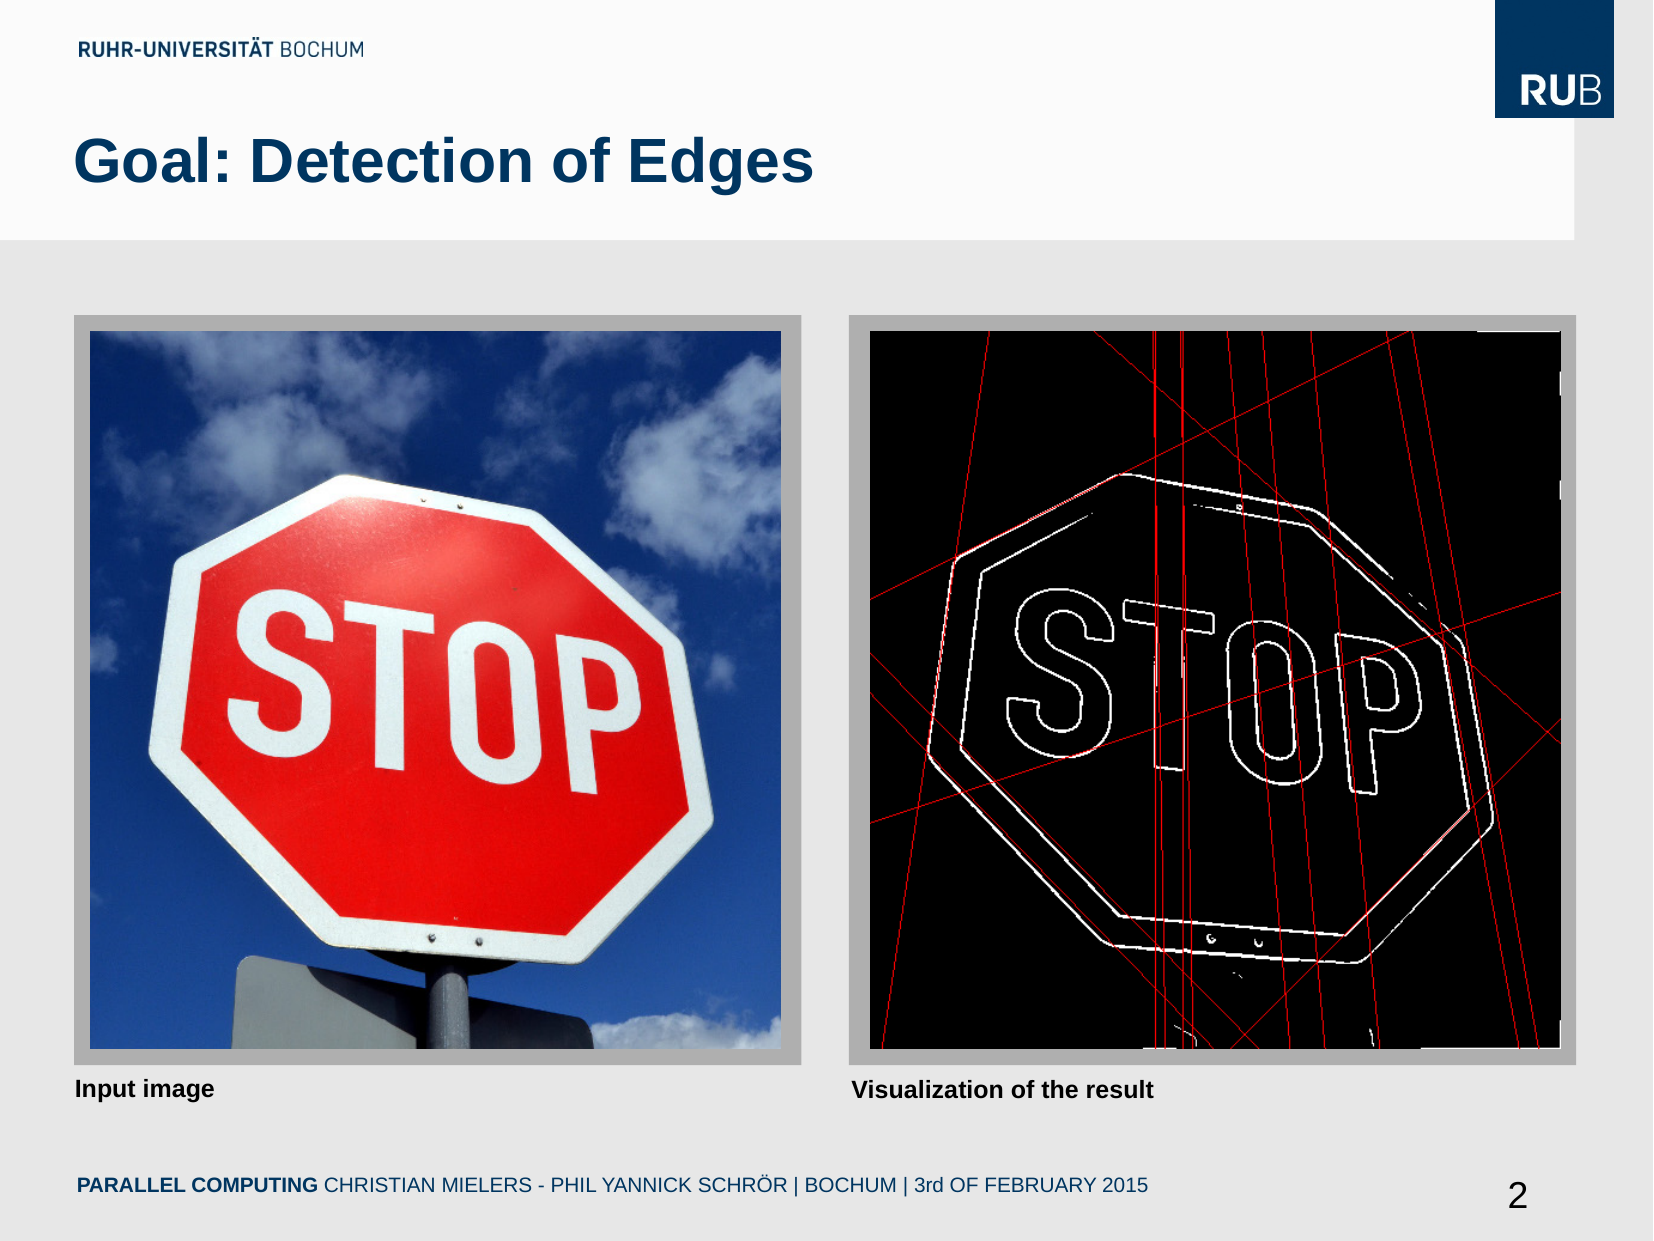

Goal: Detection of Edges
Input image
Visualization of the result
PARALLEL COMPUTING CHRISTIAN MIELERS - PHIL YANNICK SCHRÖR | BOCHUM | 3rd OF FEBRUARY 2015